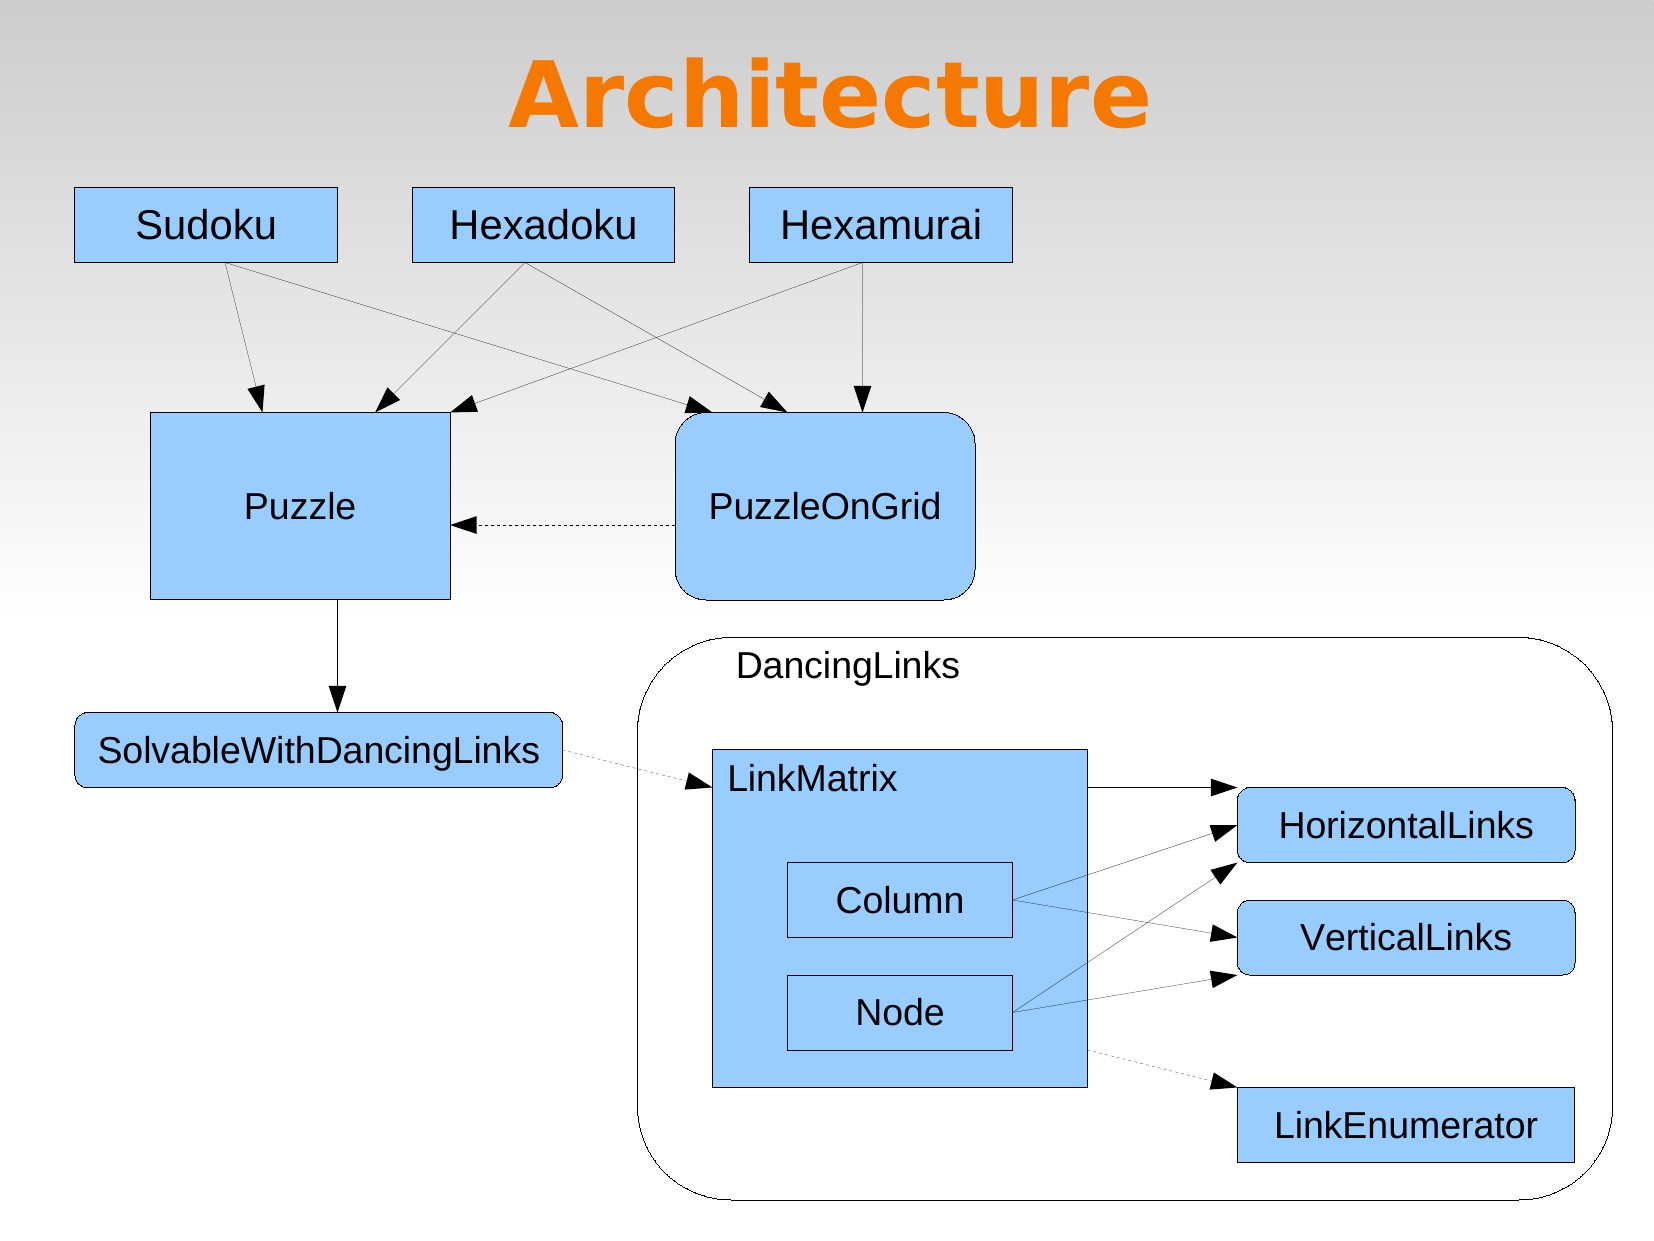

# Architecture
Sudoku
Hexadoku
Hexamurai
Puzzle
PuzzleOnGrid
DancingLinks
SolvableWithDancingLinks
LinkMatrix
HorizontalLinks
Column
VerticalLinks
Node
LinkEnumerator